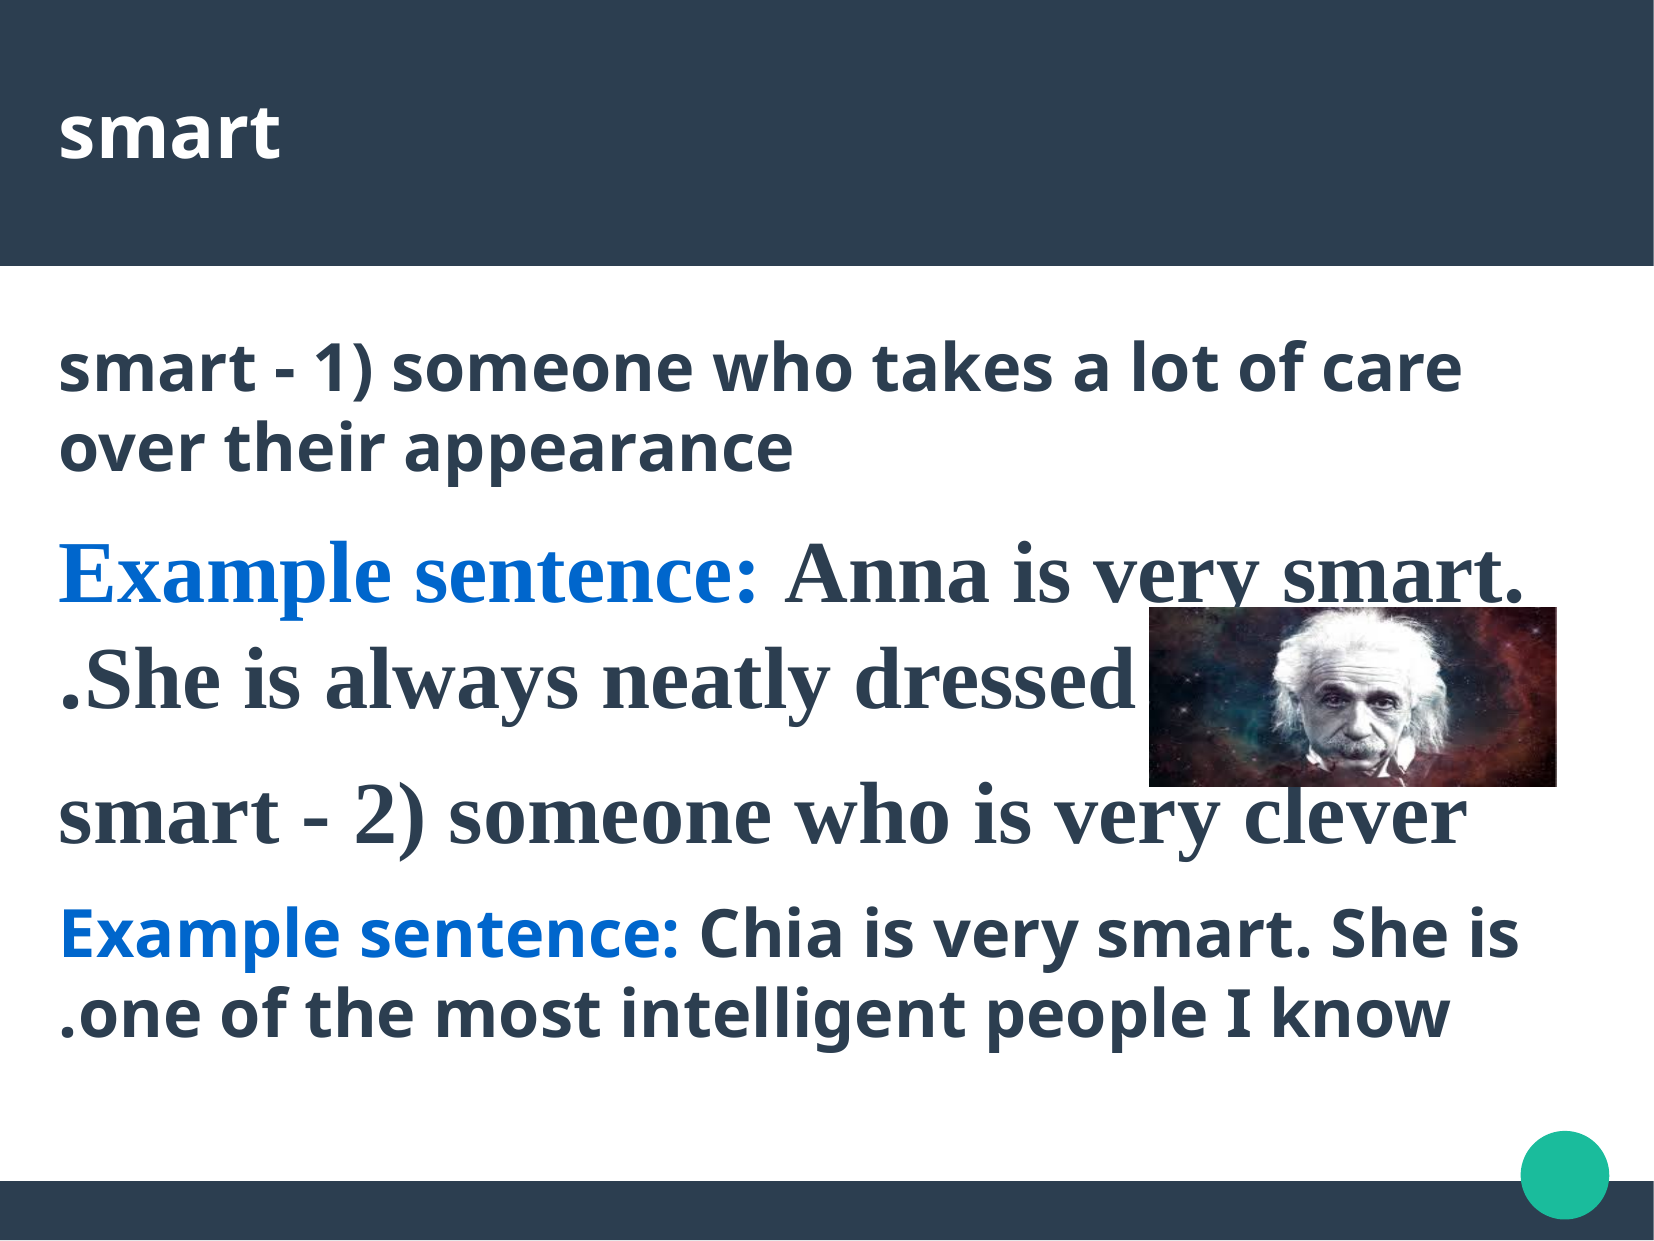

# smart
smart - 1) someone who takes a lot of care over their appearance
Example sentence: Anna is very smart. She is always neatly dressed.
smart - 2) someone who is very clever
Example sentence: Chia is very smart. She is one of the most intelligent people I know.